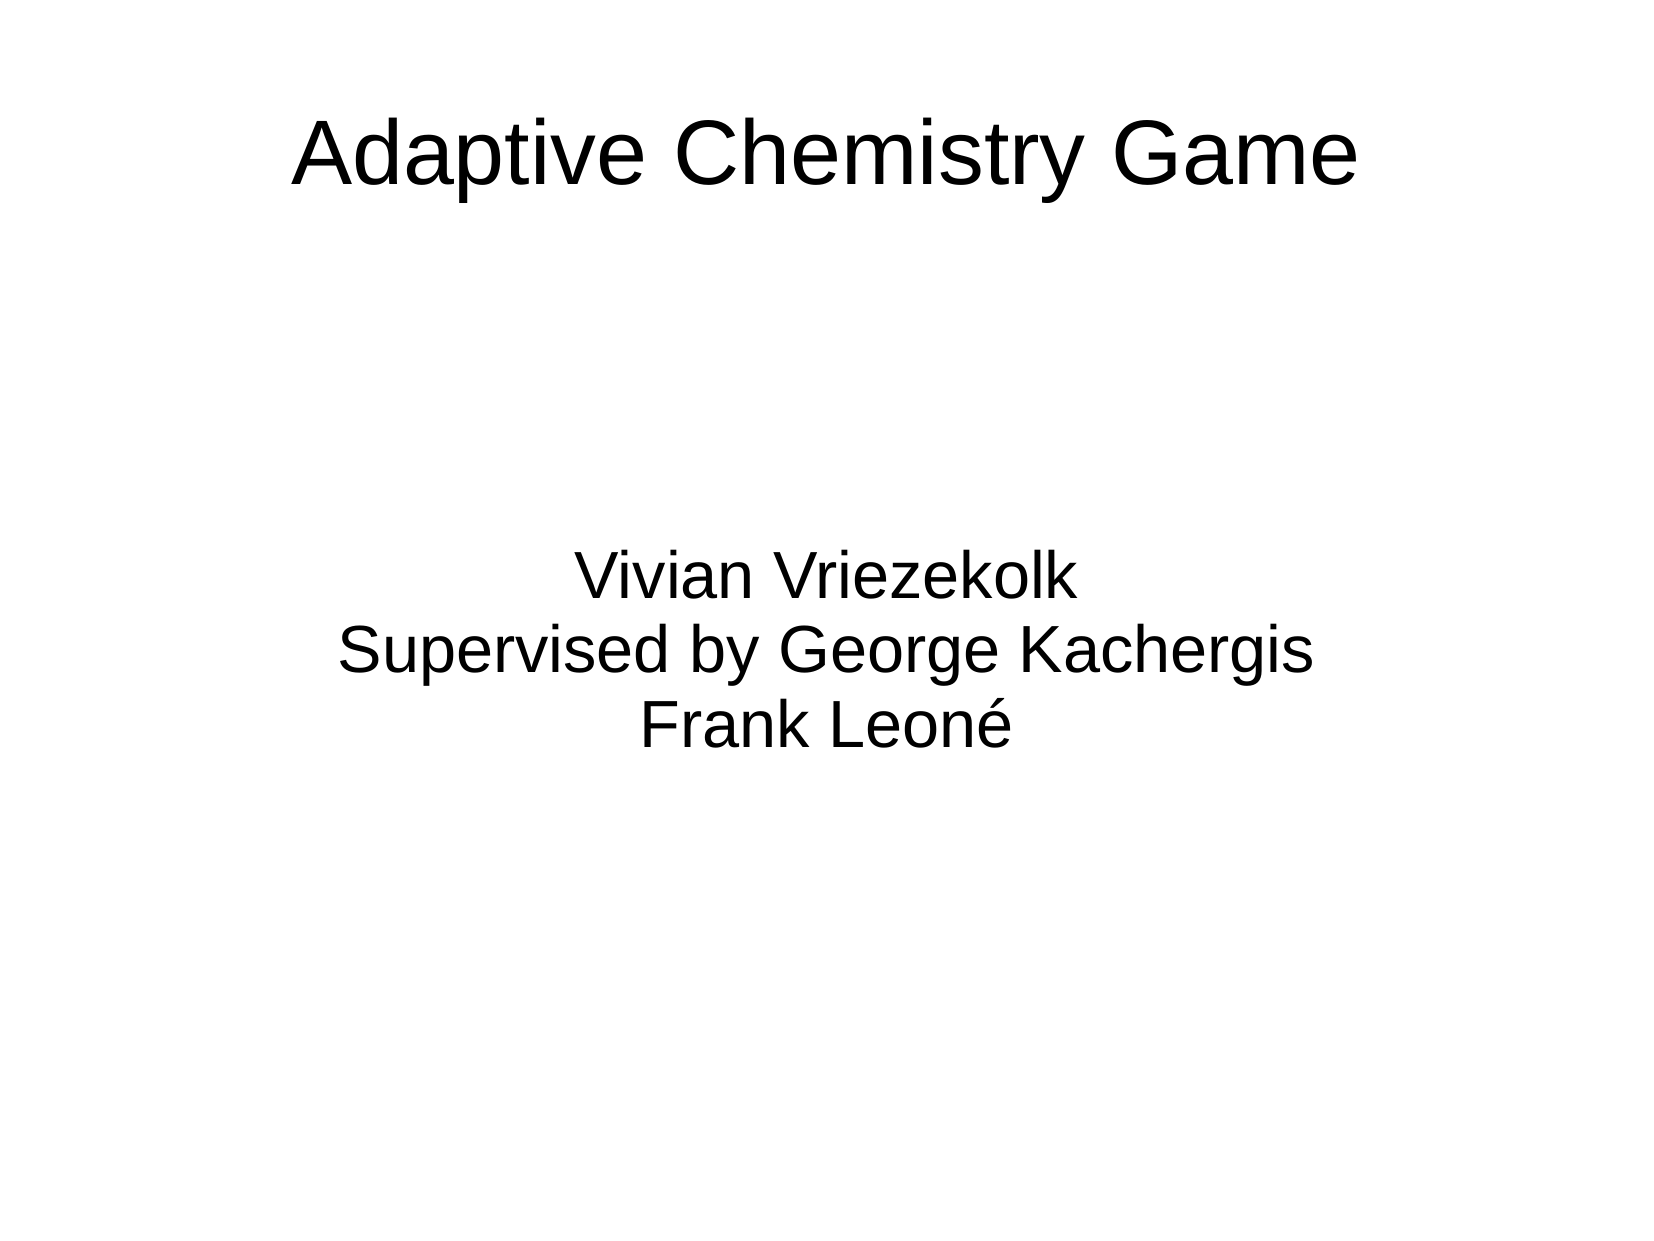

# Adaptive Chemistry Game
Vivian Vriezekolk
Supervised by George Kachergis
Frank Leoné